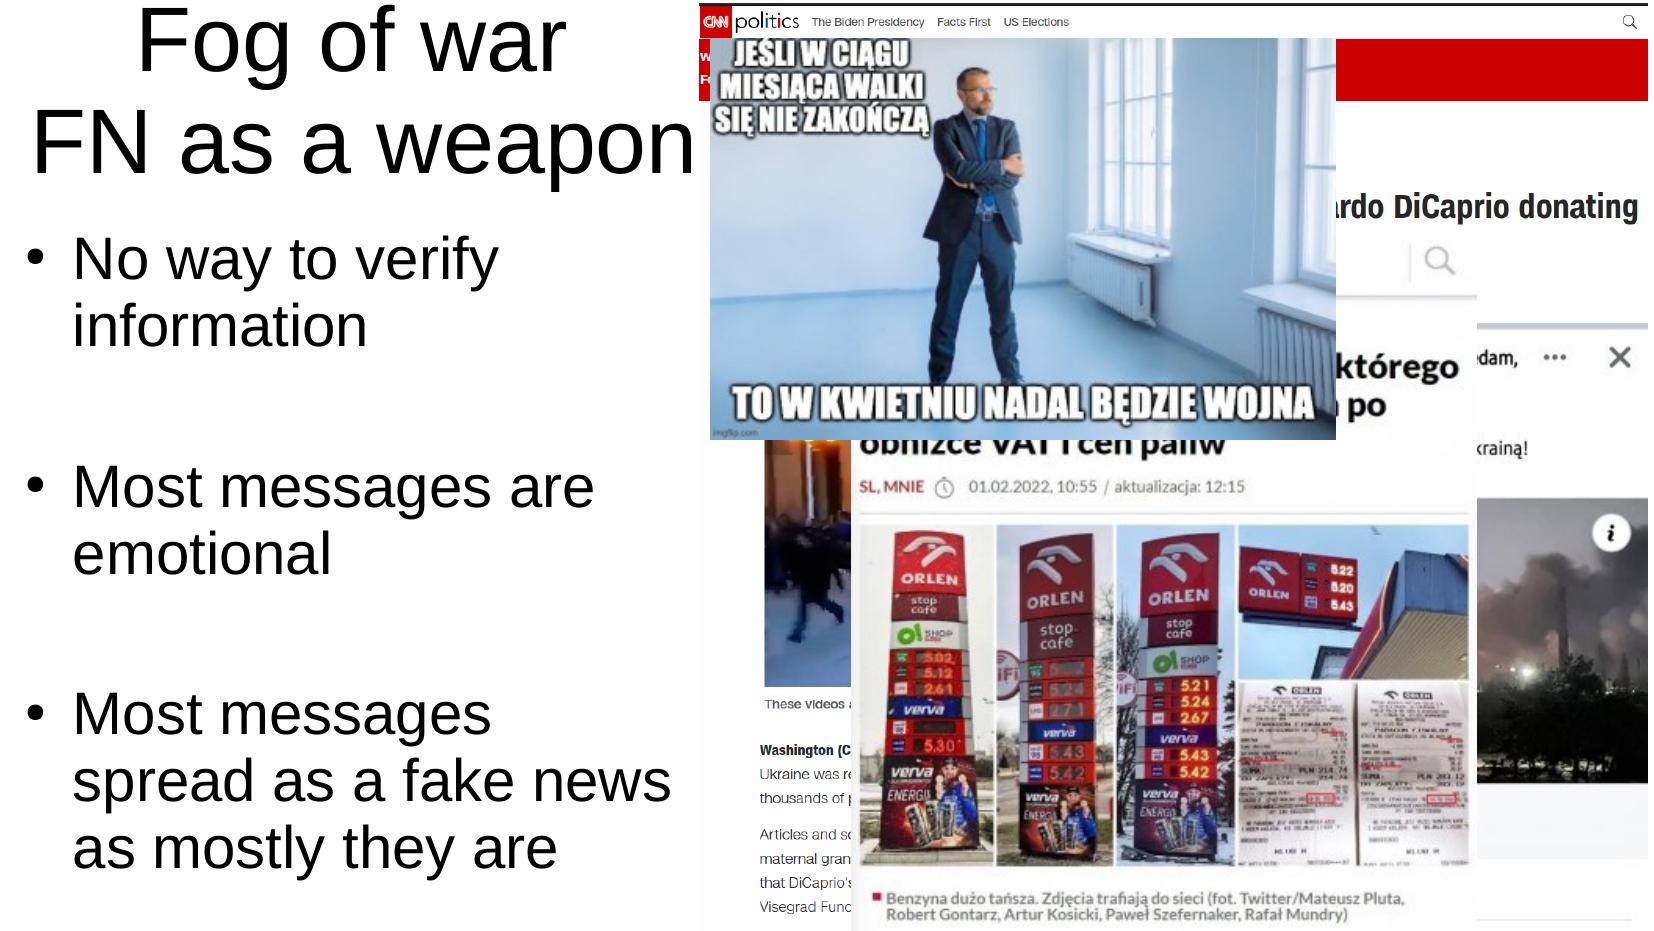

# Fog of war FN as a weapon
No way to verify information
Most messages are emotional
Most messages spread as a fake news as mostly they are